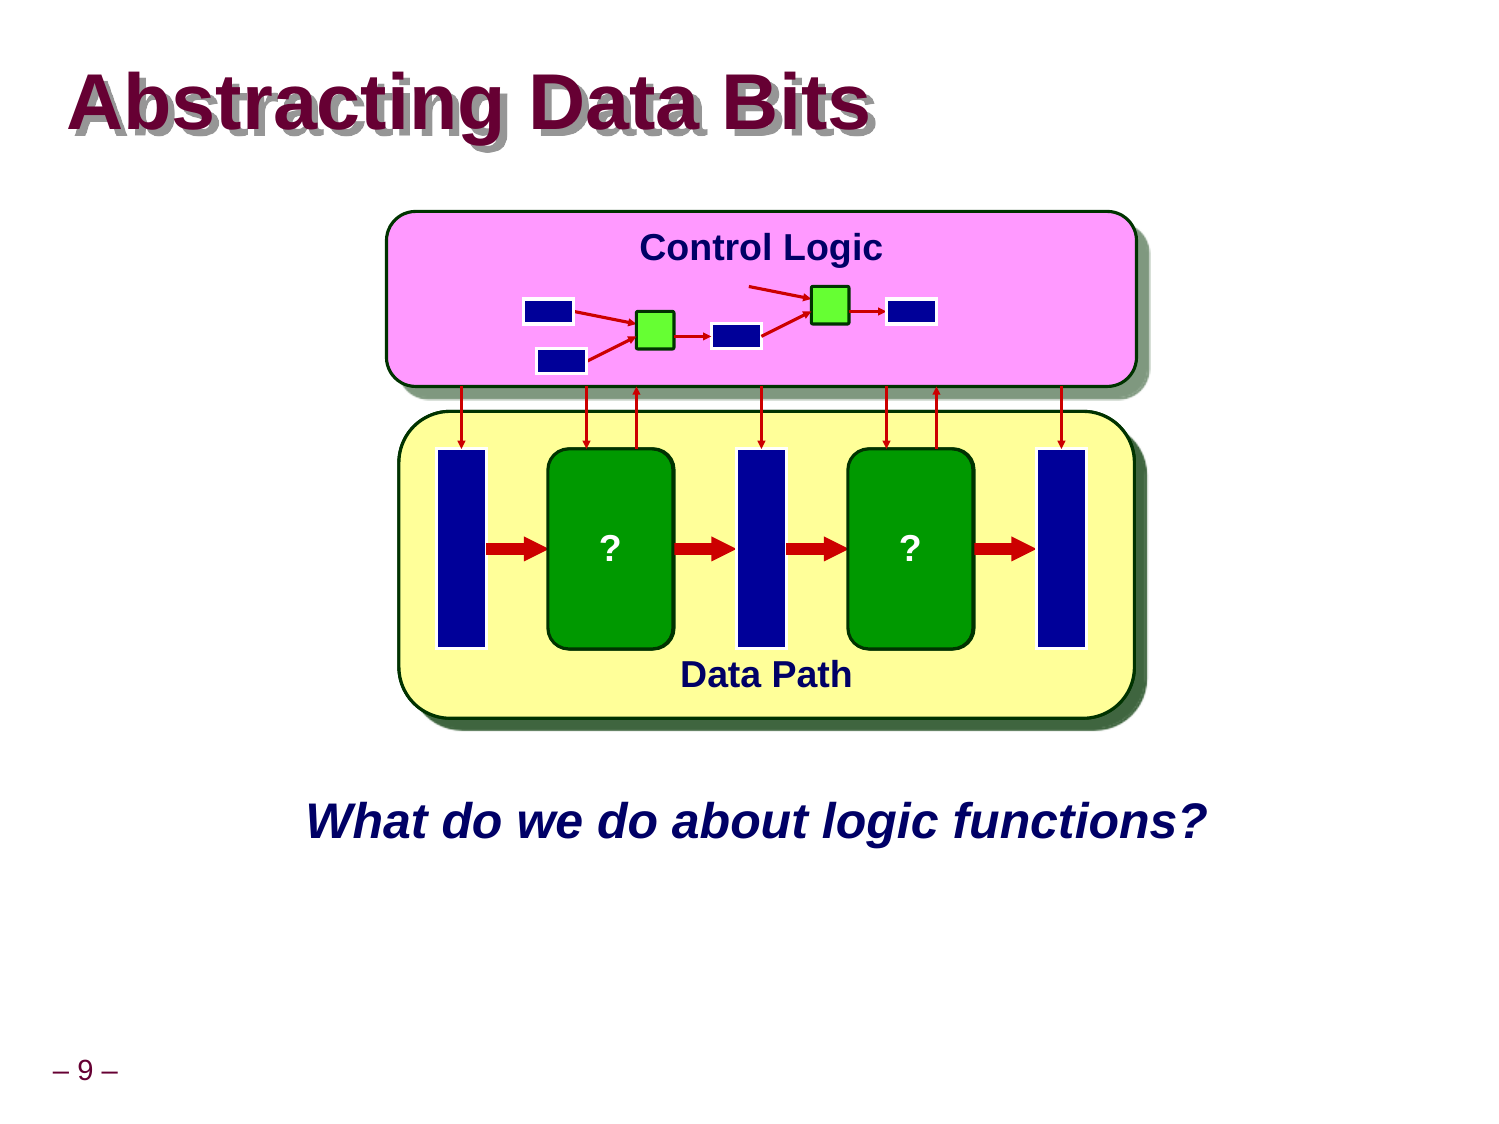

# Abstracting Data Bits
Control Logic
Data Path
Com.
Log.
1
Com.Log.
2
Data Path
Com.
Log.
1
Com.
Log.
1
?
?
What do we do about logic functions?